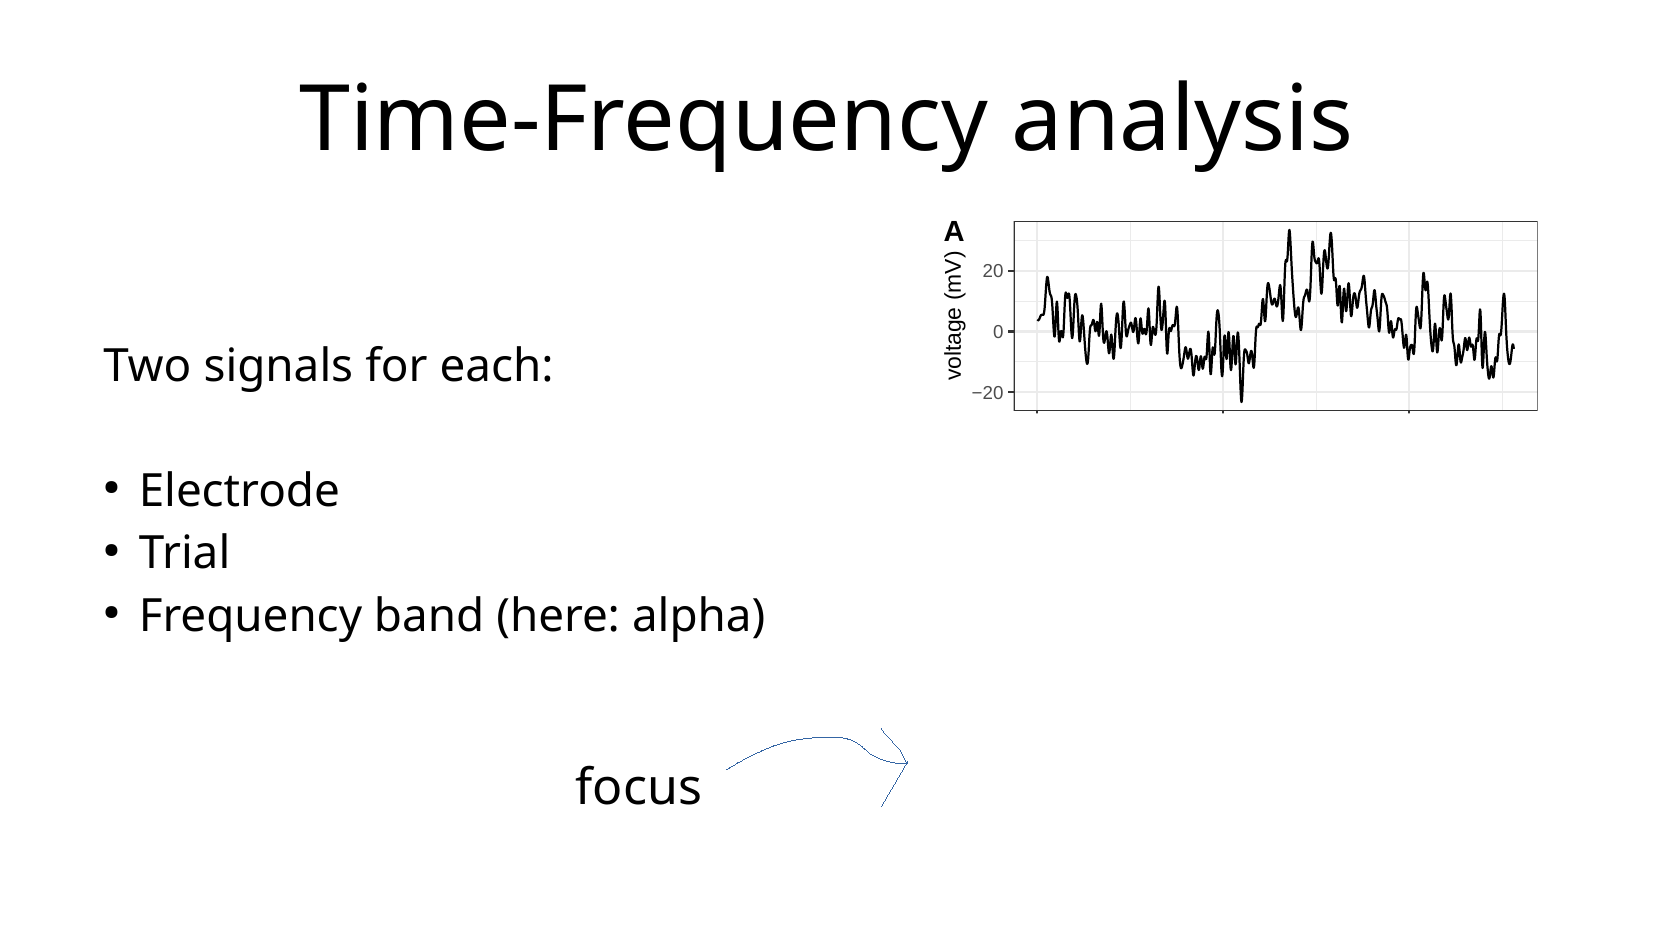

# Time-Frequency analysis
Two signals for each:
Electrode
Trial
Frequency band (here: alpha)
focus